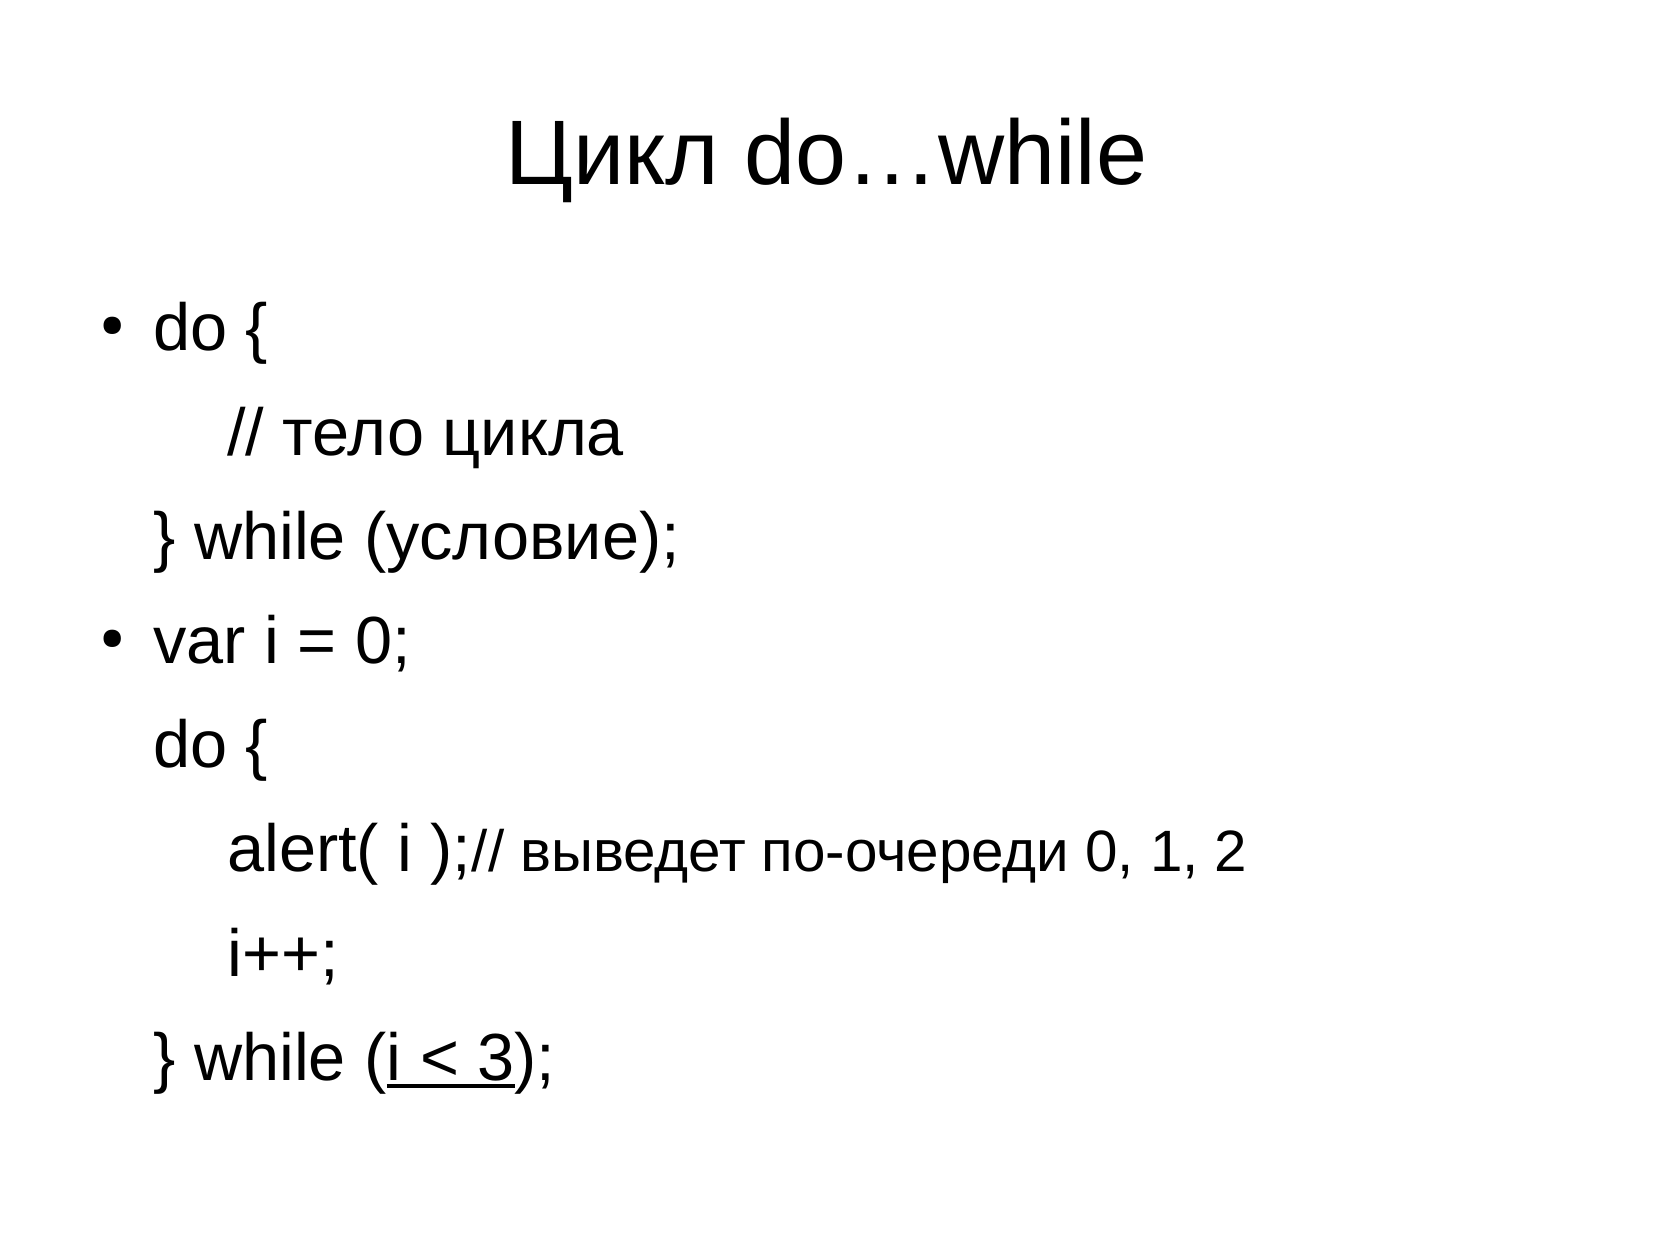

# Цикл do…while
do {
 // тело цикла
} while (условие);
var i = 0;
do {
 alert( i );// выведет по-очереди 0, 1, 2
 i++;
} while (i < 3);